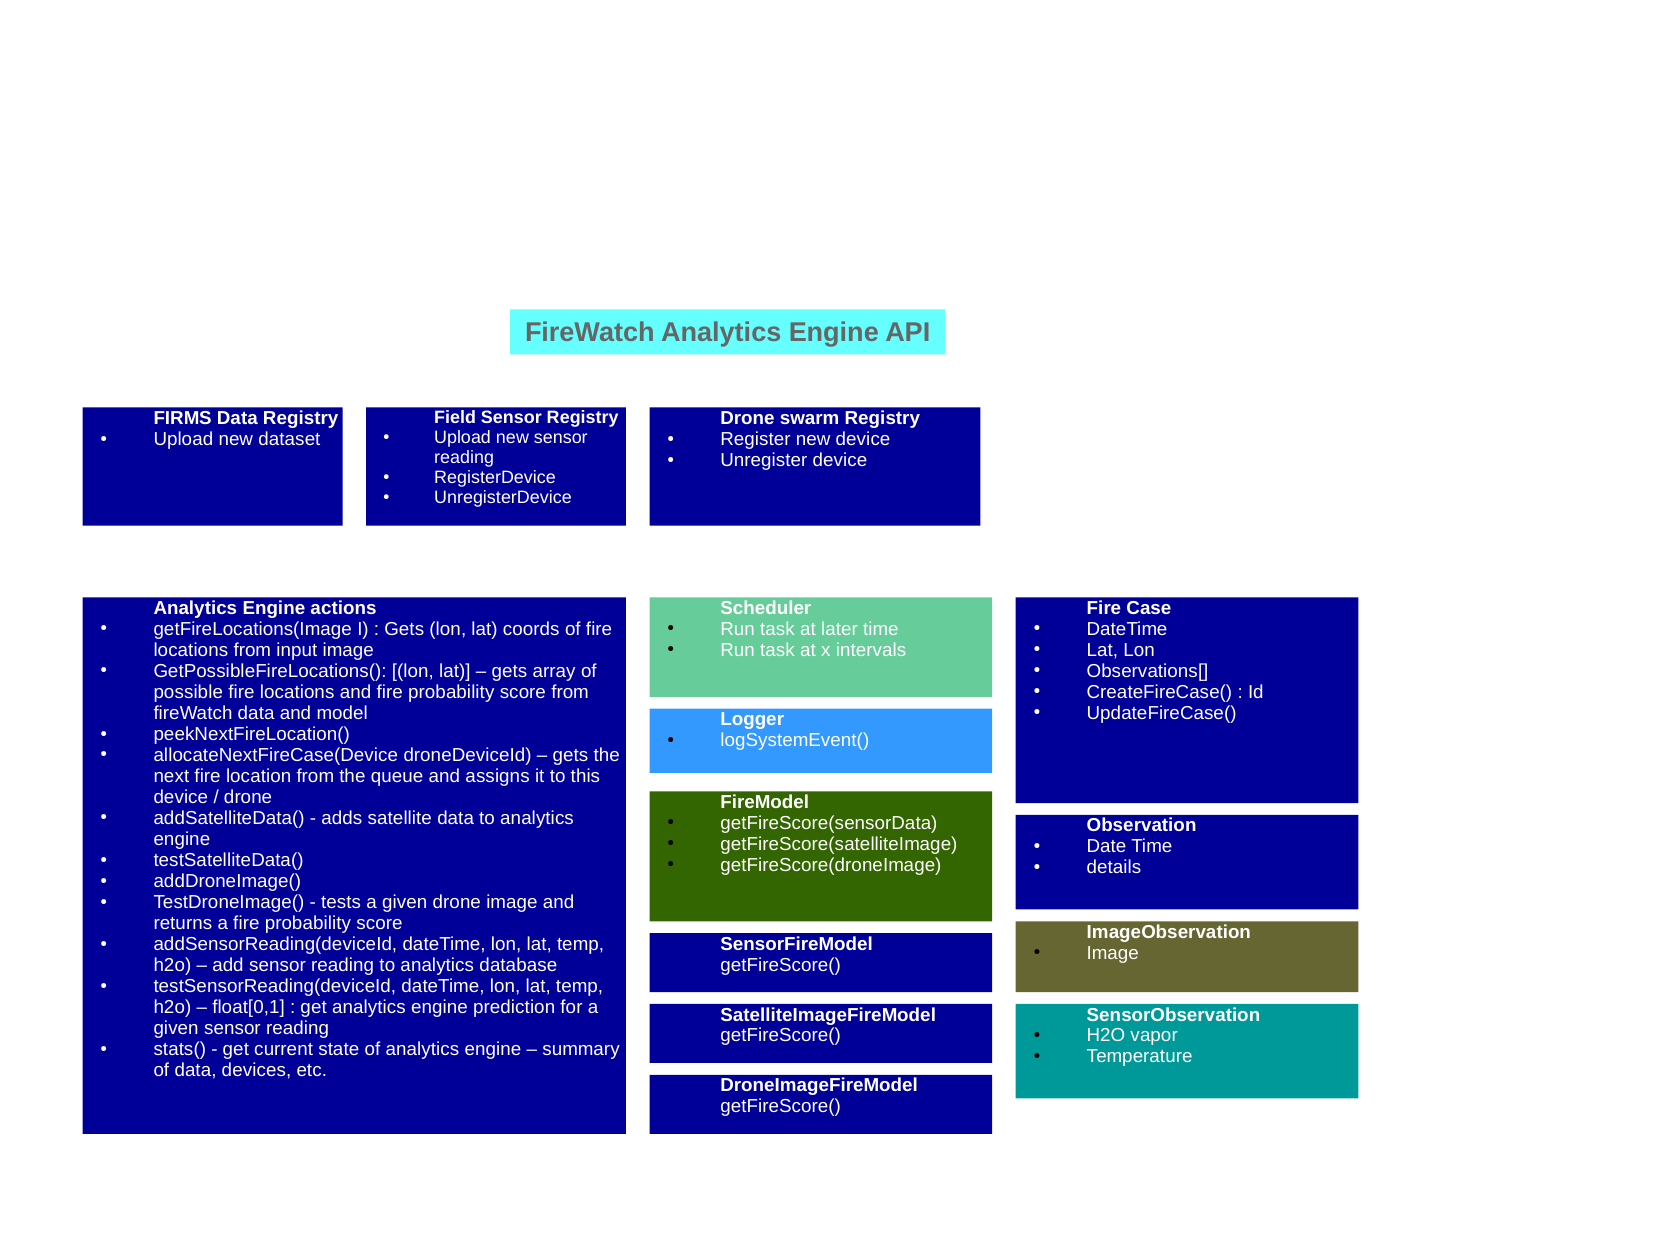

FireWatch Analytics Engine API
# FIRMS Data Registry
Upload new dataset
Field Sensor Registry
Upload new sensor reading
RegisterDevice
UnregisterDevice
Drone swarm Registry
Register new device
Unregister device
Analytics Engine actions
getFireLocations(Image I) : Gets (lon, lat) coords of fire locations from input image
GetPossibleFireLocations(): [(lon, lat)] – gets array of possible fire locations and fire probability score from fireWatch data and model
peekNextFireLocation()
allocateNextFireCase(Device droneDeviceId) – gets the next fire location from the queue and assigns it to this device / drone
addSatelliteData() - adds satellite data to analytics engine
testSatelliteData()
addDroneImage()
TestDroneImage() - tests a given drone image and returns a fire probability score
addSensorReading(deviceId, dateTime, lon, lat, temp, h2o) – add sensor reading to analytics database
testSensorReading(deviceId, dateTime, lon, lat, temp, h2o) – float[0,1] : get analytics engine prediction for a given sensor reading
stats() - get current state of analytics engine – summary of data, devices, etc.
Scheduler
Run task at later time
Run task at x intervals
Fire Case
DateTime
Lat, Lon
Observations[]
CreateFireCase() : Id
UpdateFireCase()
Logger
logSystemEvent()
FireModel
getFireScore(sensorData)
getFireScore(satelliteImage)
getFireScore(droneImage)
Observation
Date Time
details
ImageObservation
Image
SensorFireModel
getFireScore()
SatelliteImageFireModel
getFireScore()
SensorObservation
H2O vapor
Temperature
DroneImageFireModel
getFireScore()